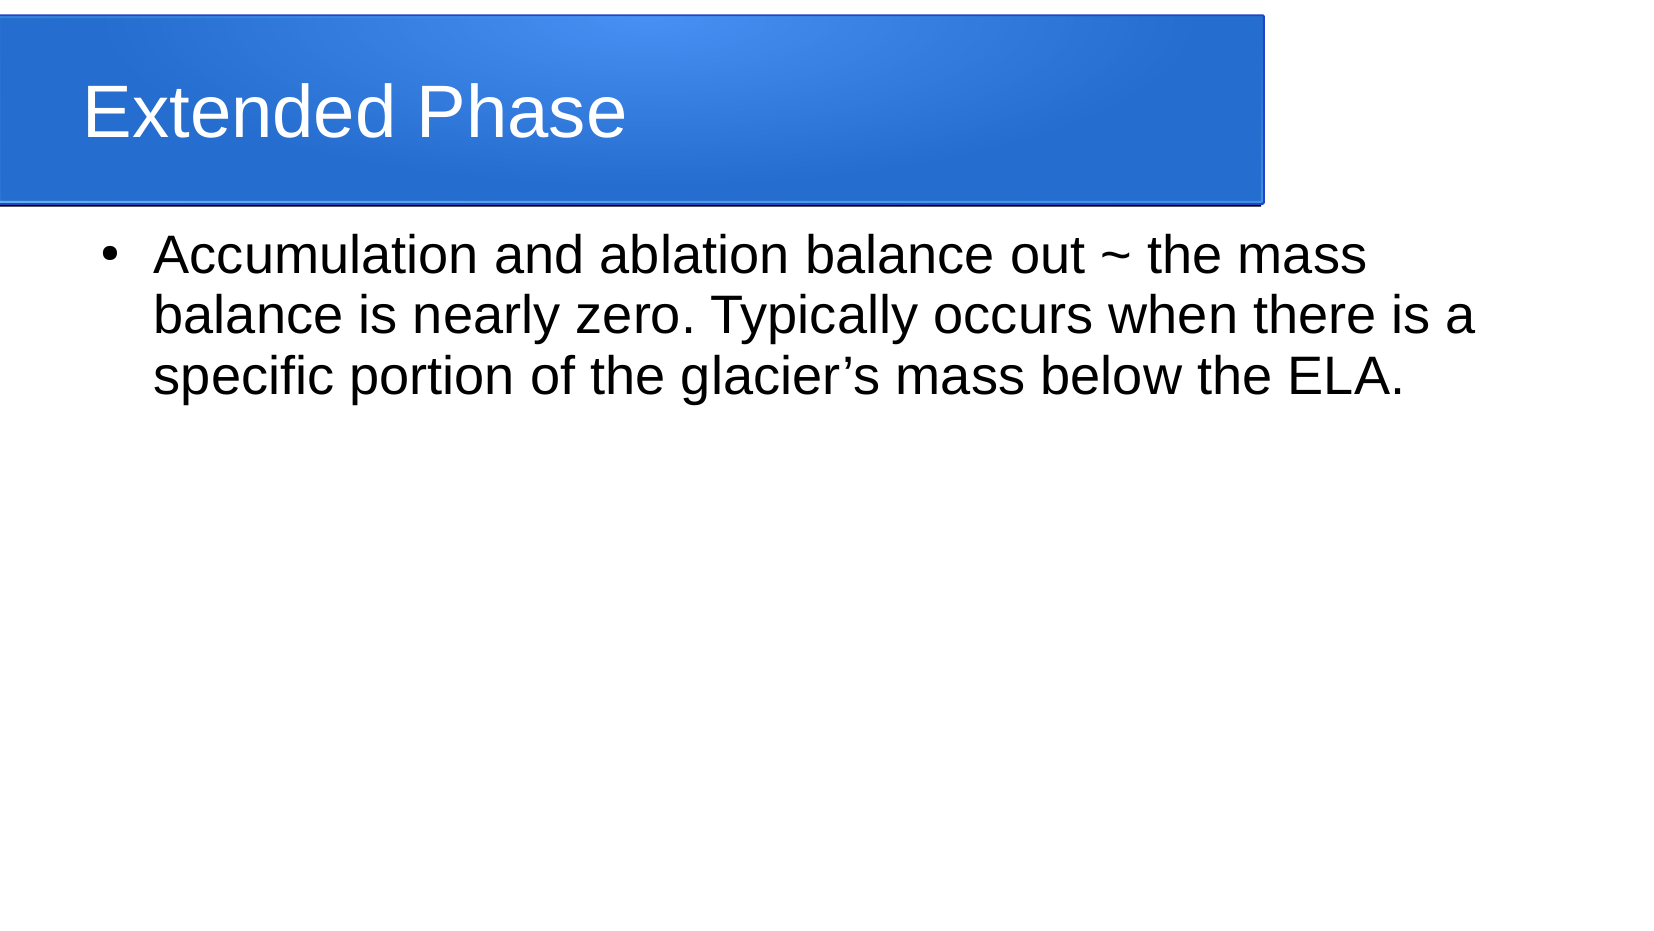

# Extended Phase
Accumulation and ablation balance out ~ the mass balance is nearly zero. Typically occurs when there is a specific portion of the glacier’s mass below the ELA.